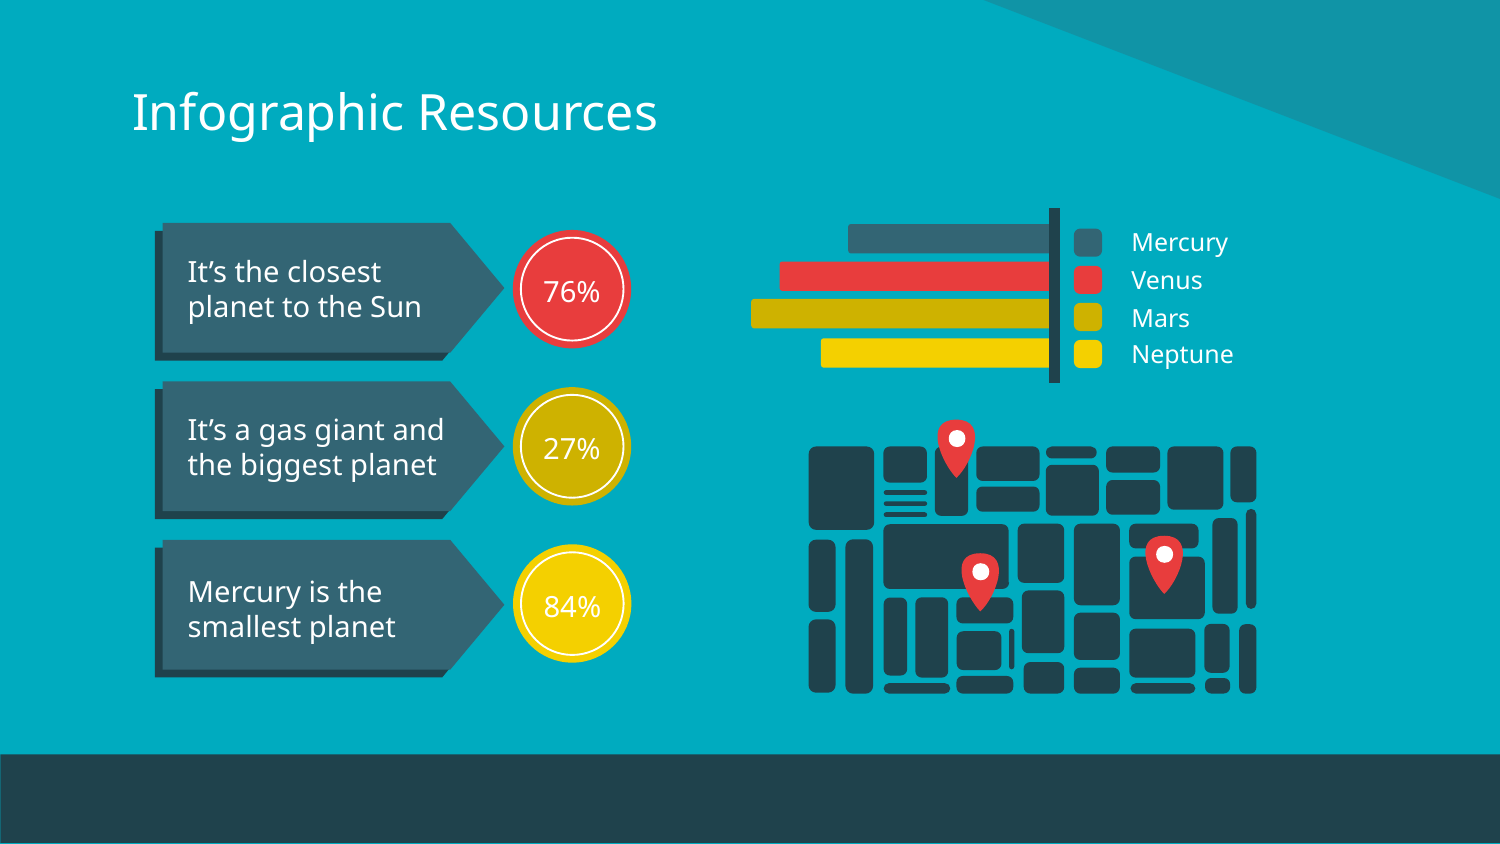

# Infographic Resources
Mercury
It’s the closest planet to the Sun
Venus
76%
Mars
Neptune
It’s a gas giant and the biggest planet
27%
Mercury is the smallest planet
84%